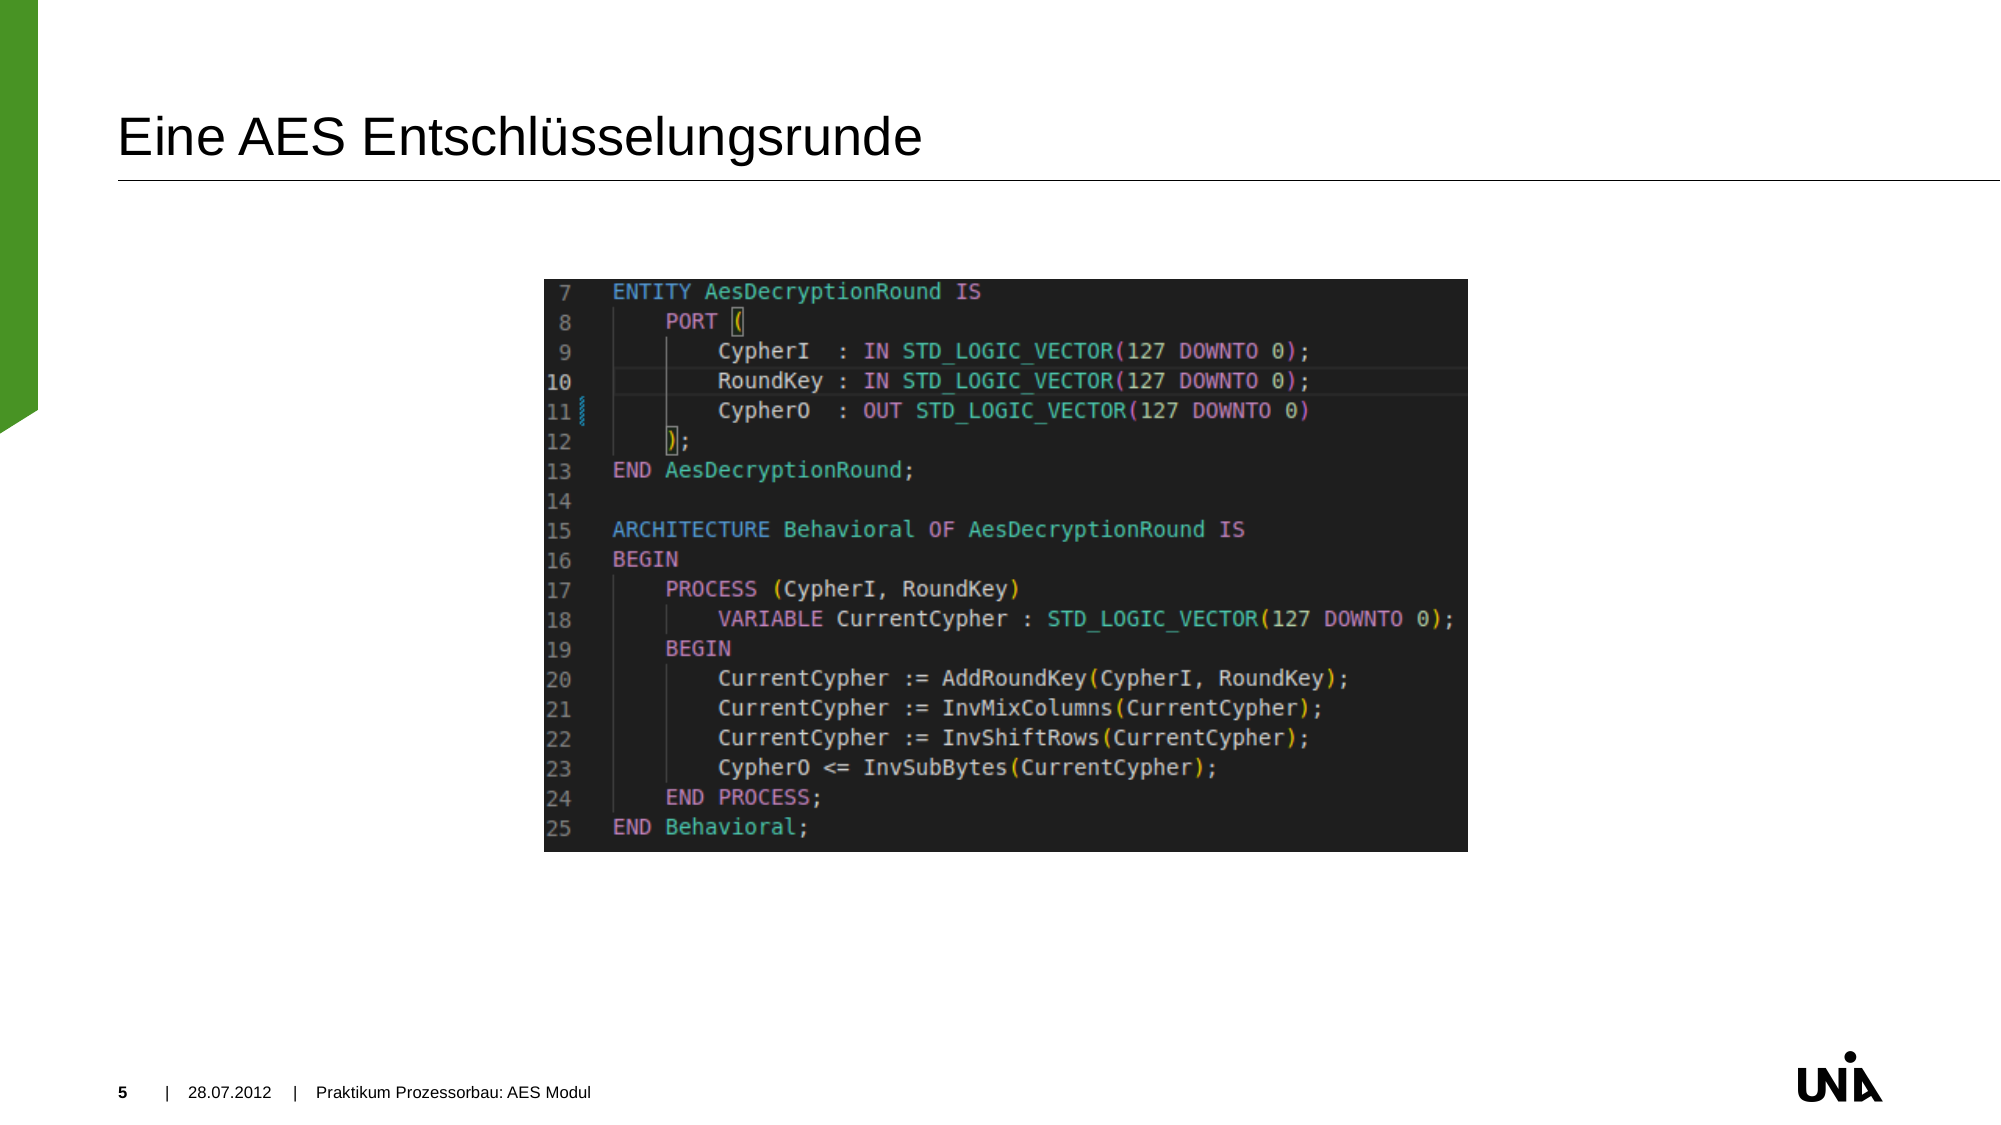

# Eine AES Entschlüsselungsrunde
| 28.07.2012
| Praktikum Prozessorbau: AES Modul